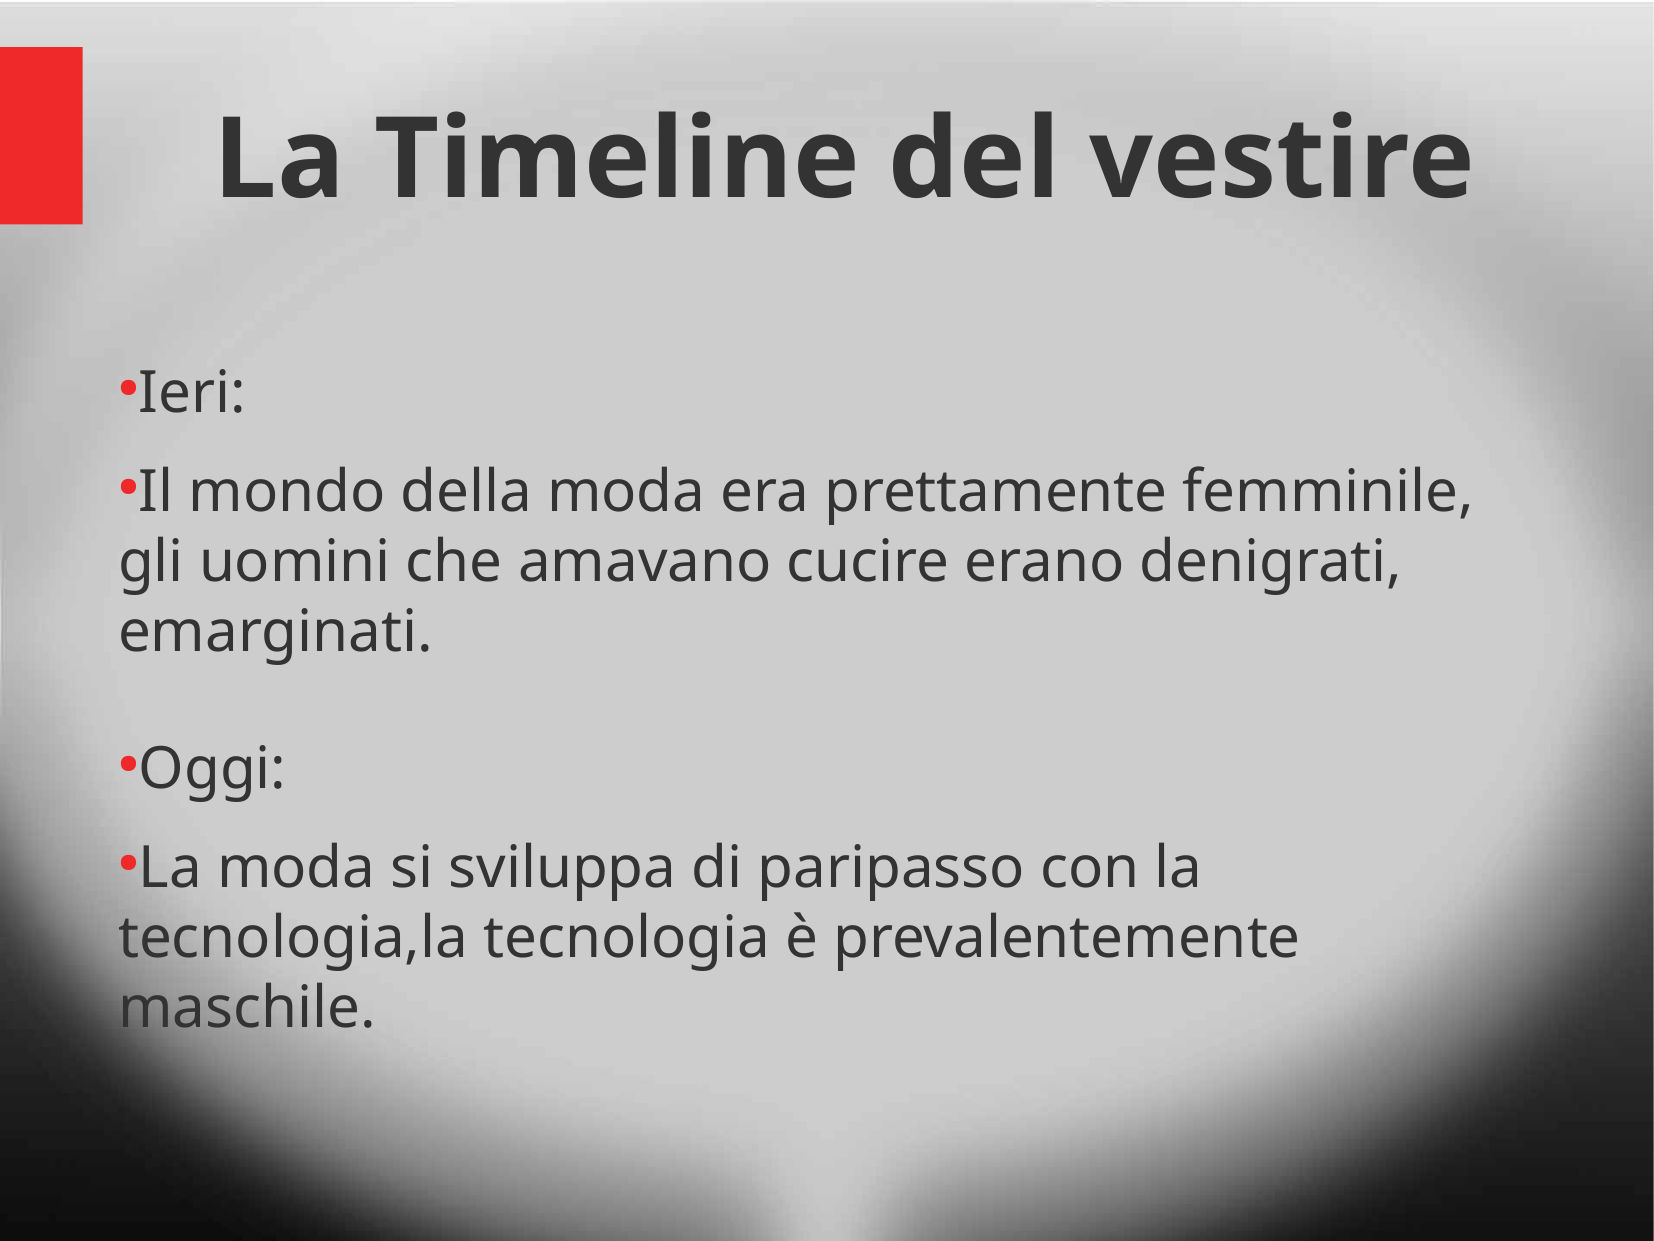

# La Timeline del vestire
Ieri:
Il mondo della moda era prettamente femminile, gli uomini che amavano cucire erano denigrati, emarginati.
Oggi:
La moda si sviluppa di paripasso con la tecnologia,la tecnologia è prevalentemente maschile.